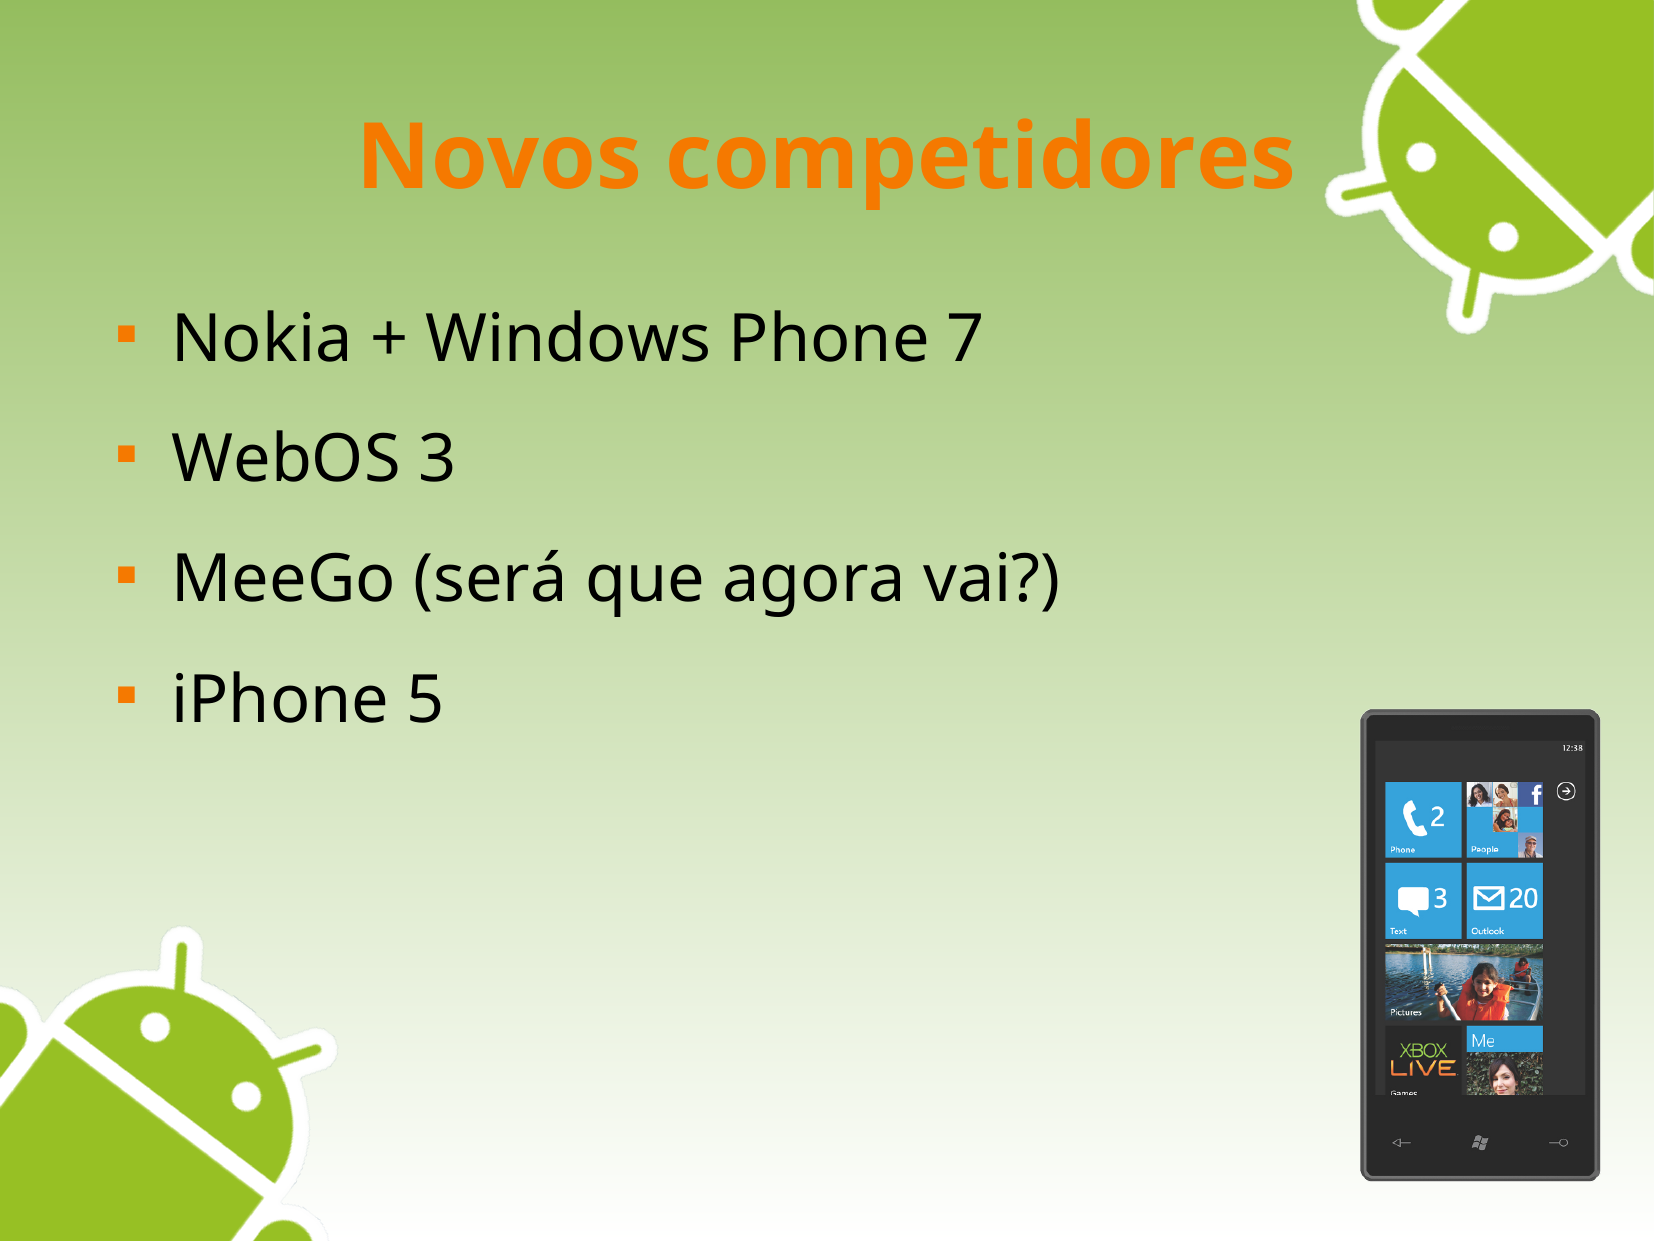

# Novos competidores
Nokia + Windows Phone 7
WebOS 3
MeeGo (será que agora vai?)
iPhone 5